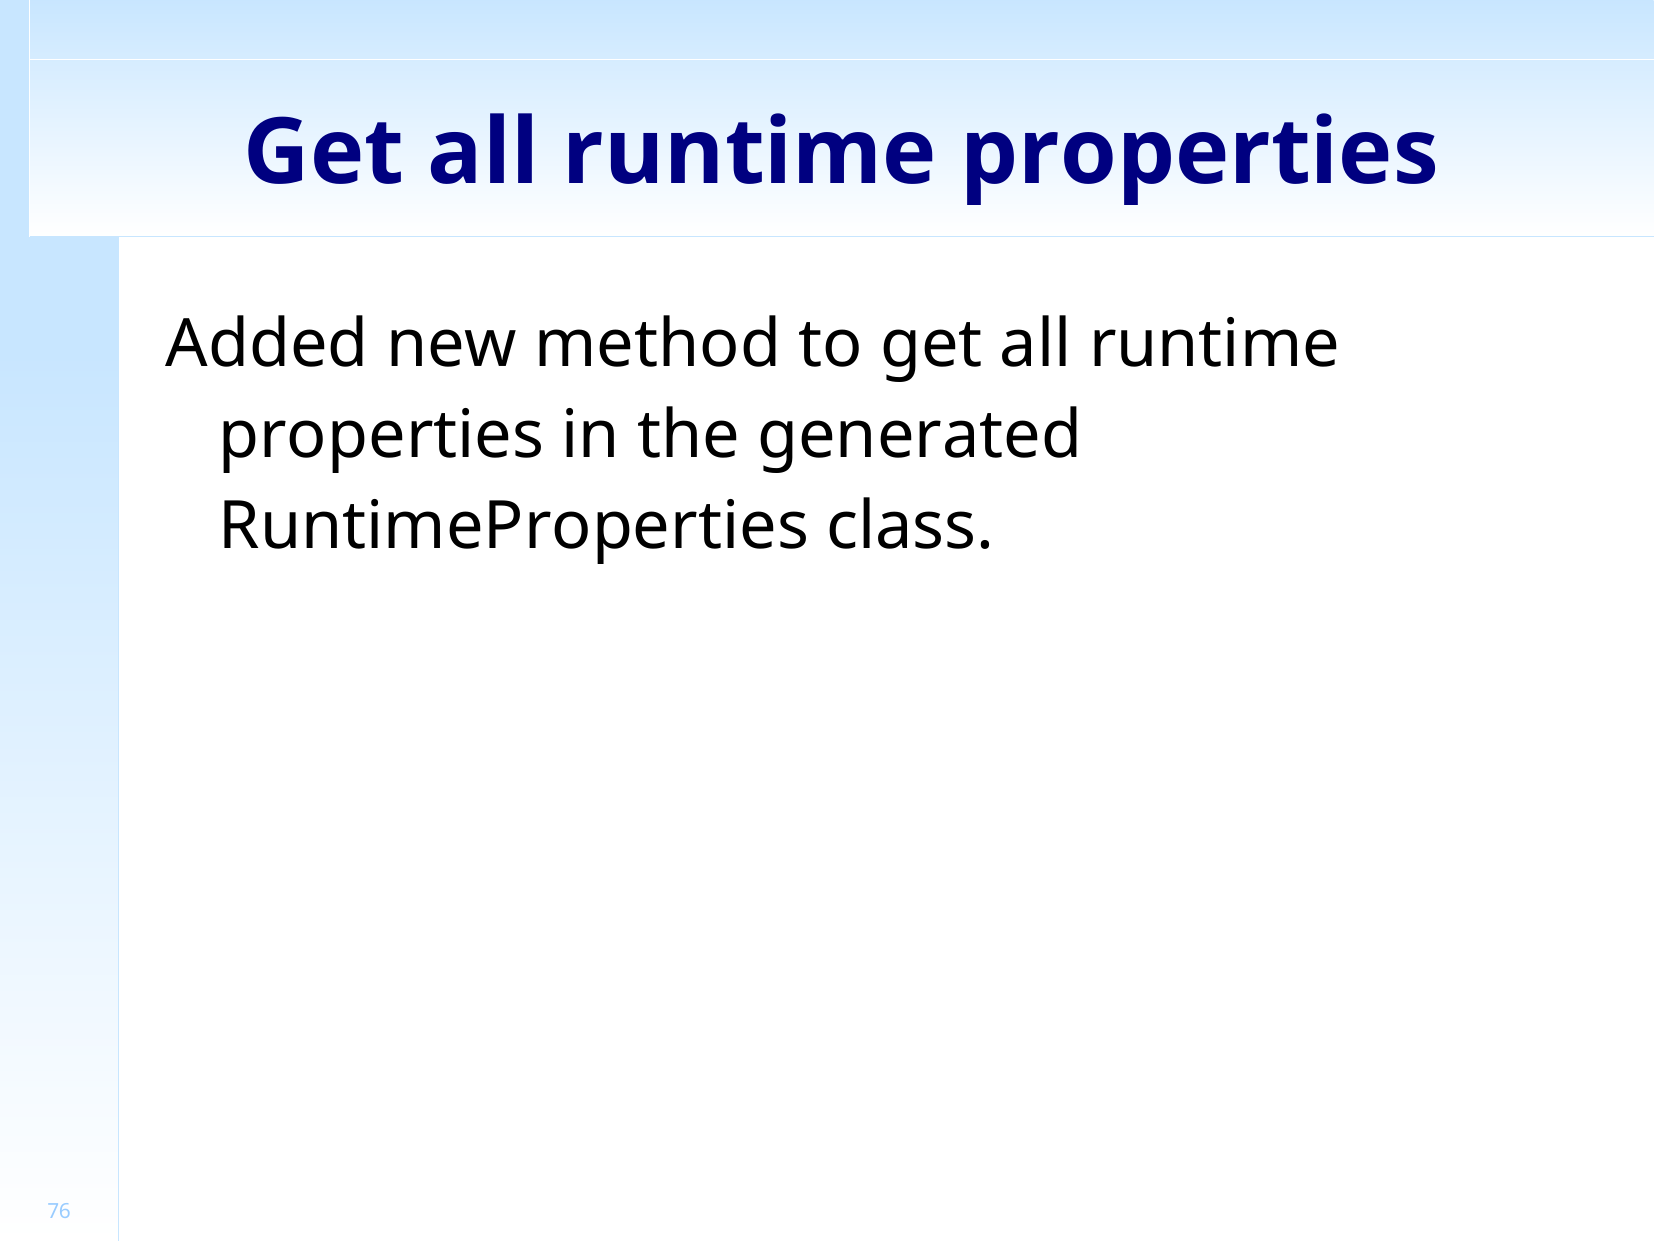

# Get all runtime properties
Added new method to get all runtime properties in the generated RuntimeProperties class.